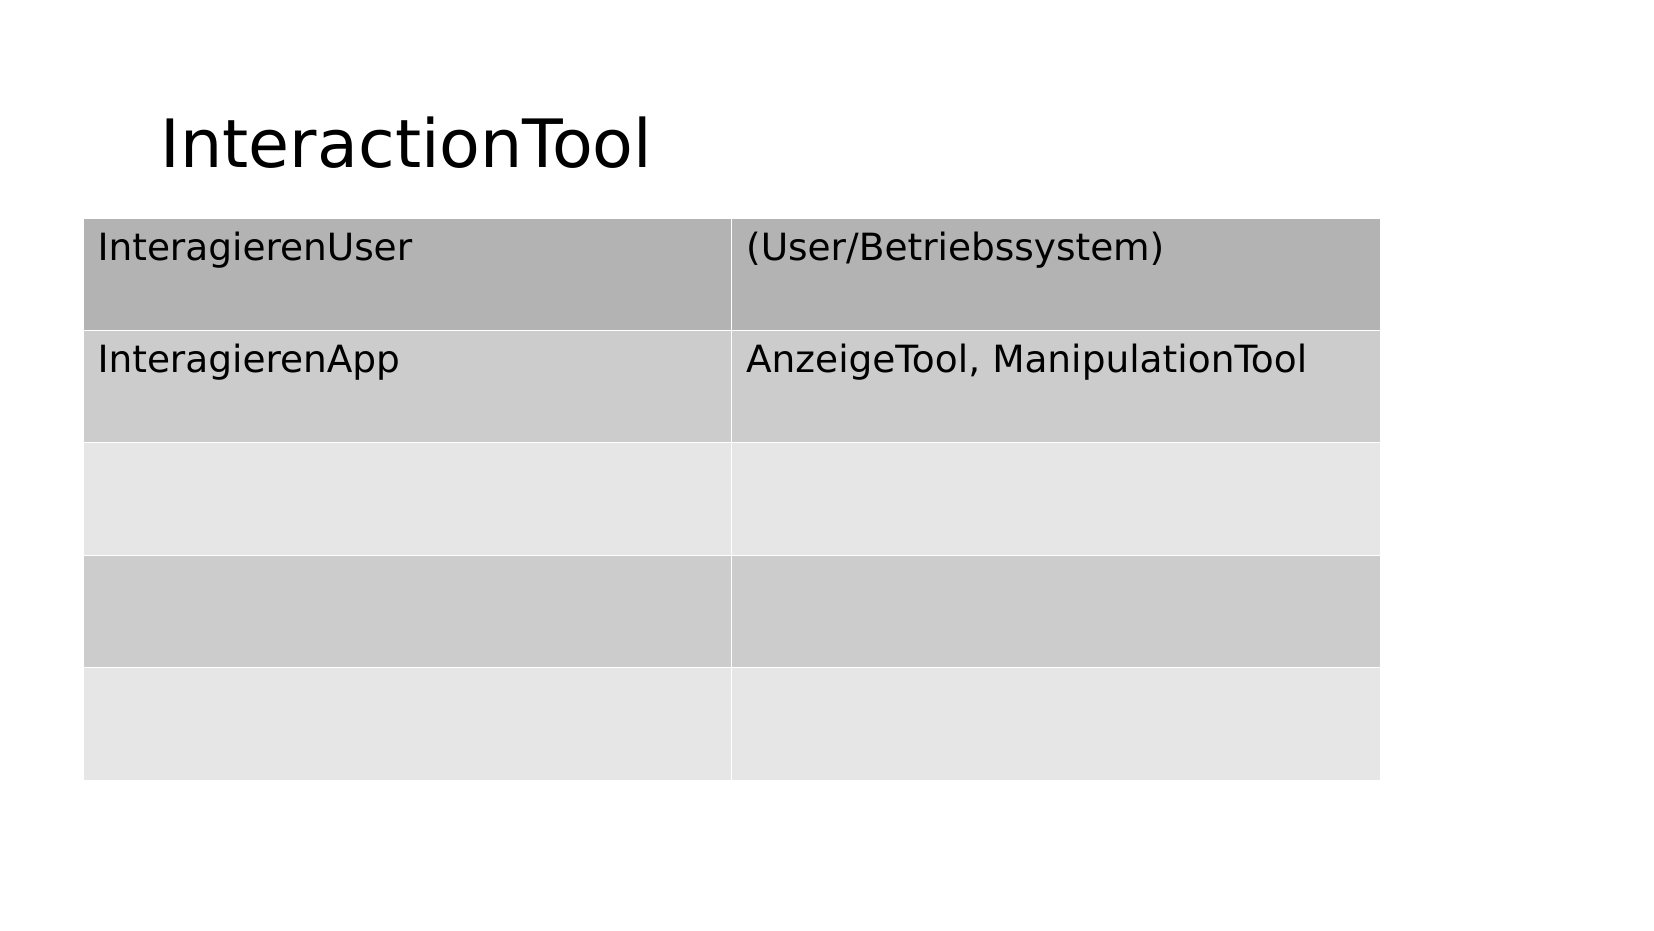

# InteractionTool
| InteragierenUser | (User/Betriebssystem) |
| --- | --- |
| InteragierenApp | AnzeigeTool, ManipulationTool |
| | |
| | |
| | |